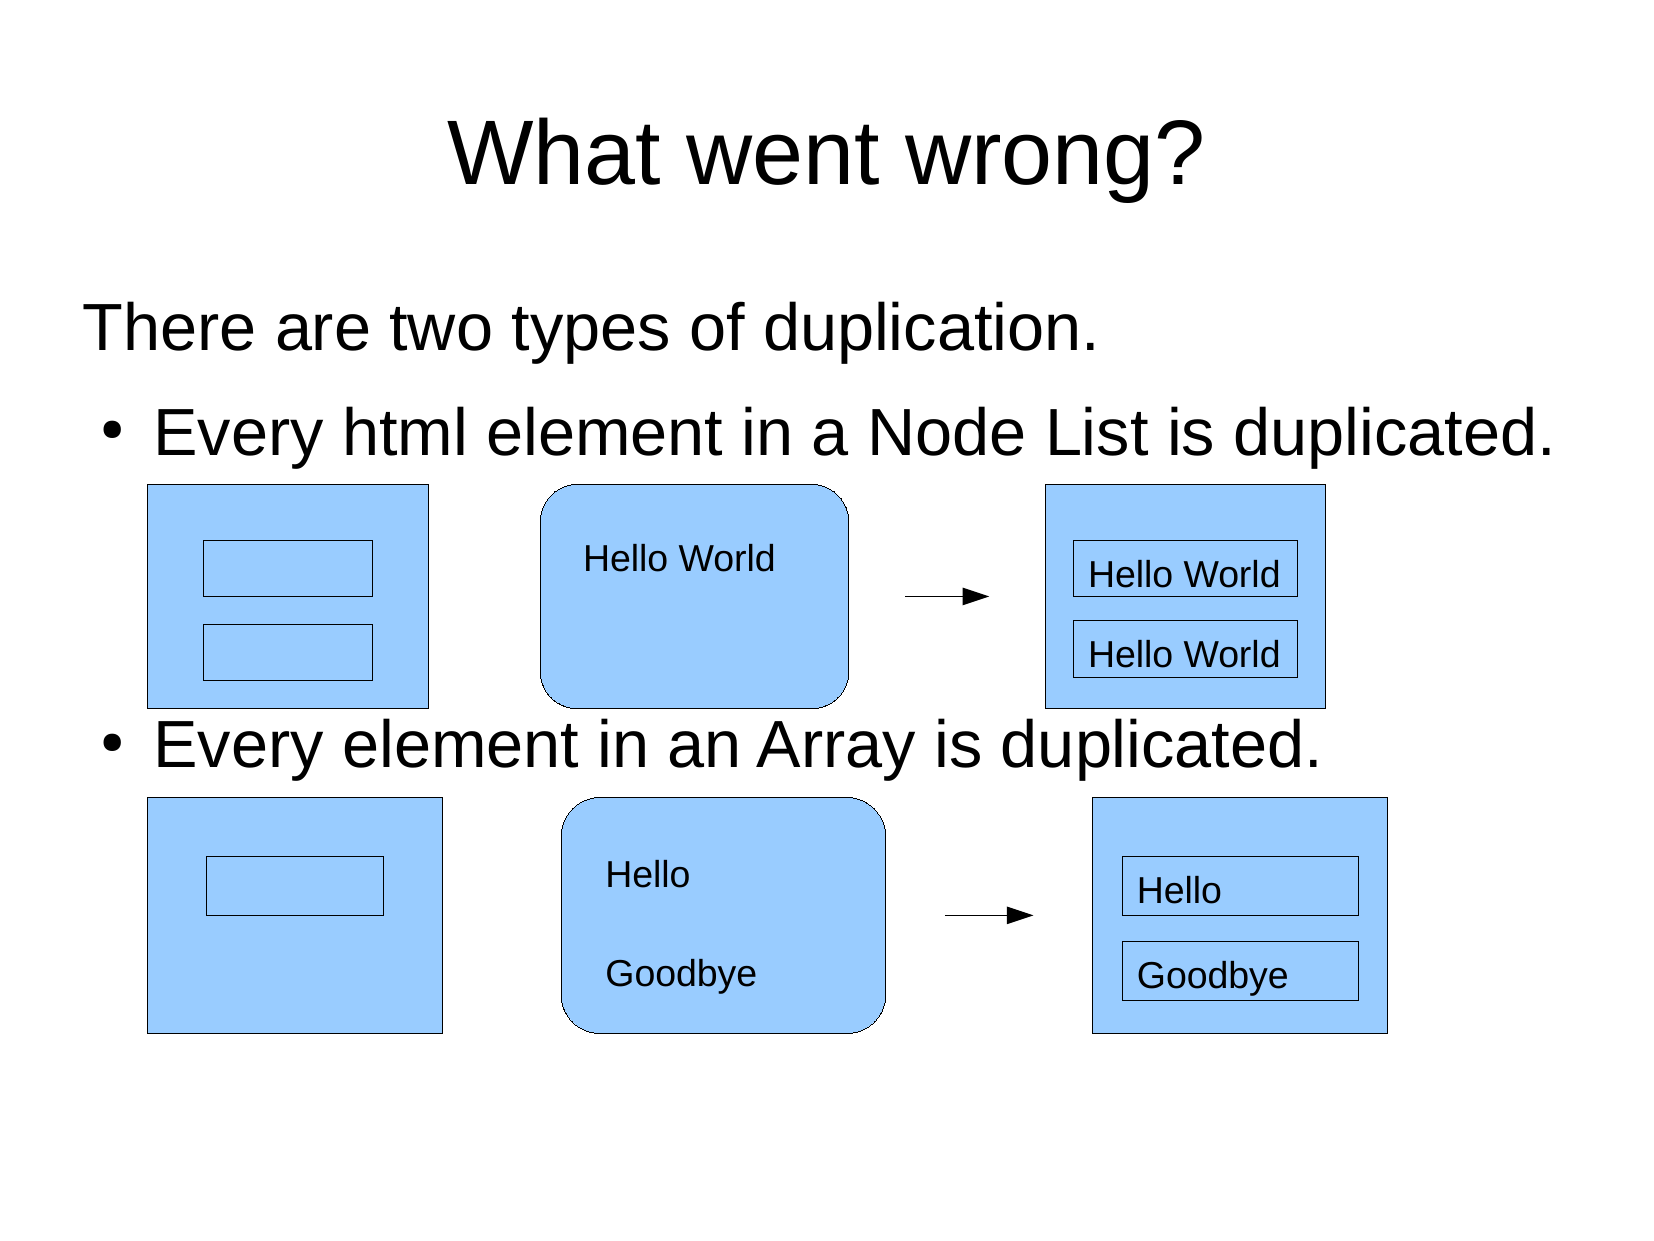

# What went wrong?
There are two types of duplication.
Every html element in a Node List is duplicated.
Every element in an Array is duplicated.
Hello World
Hello World
Hello World
Hello
Hello
Goodbye
Goodbye